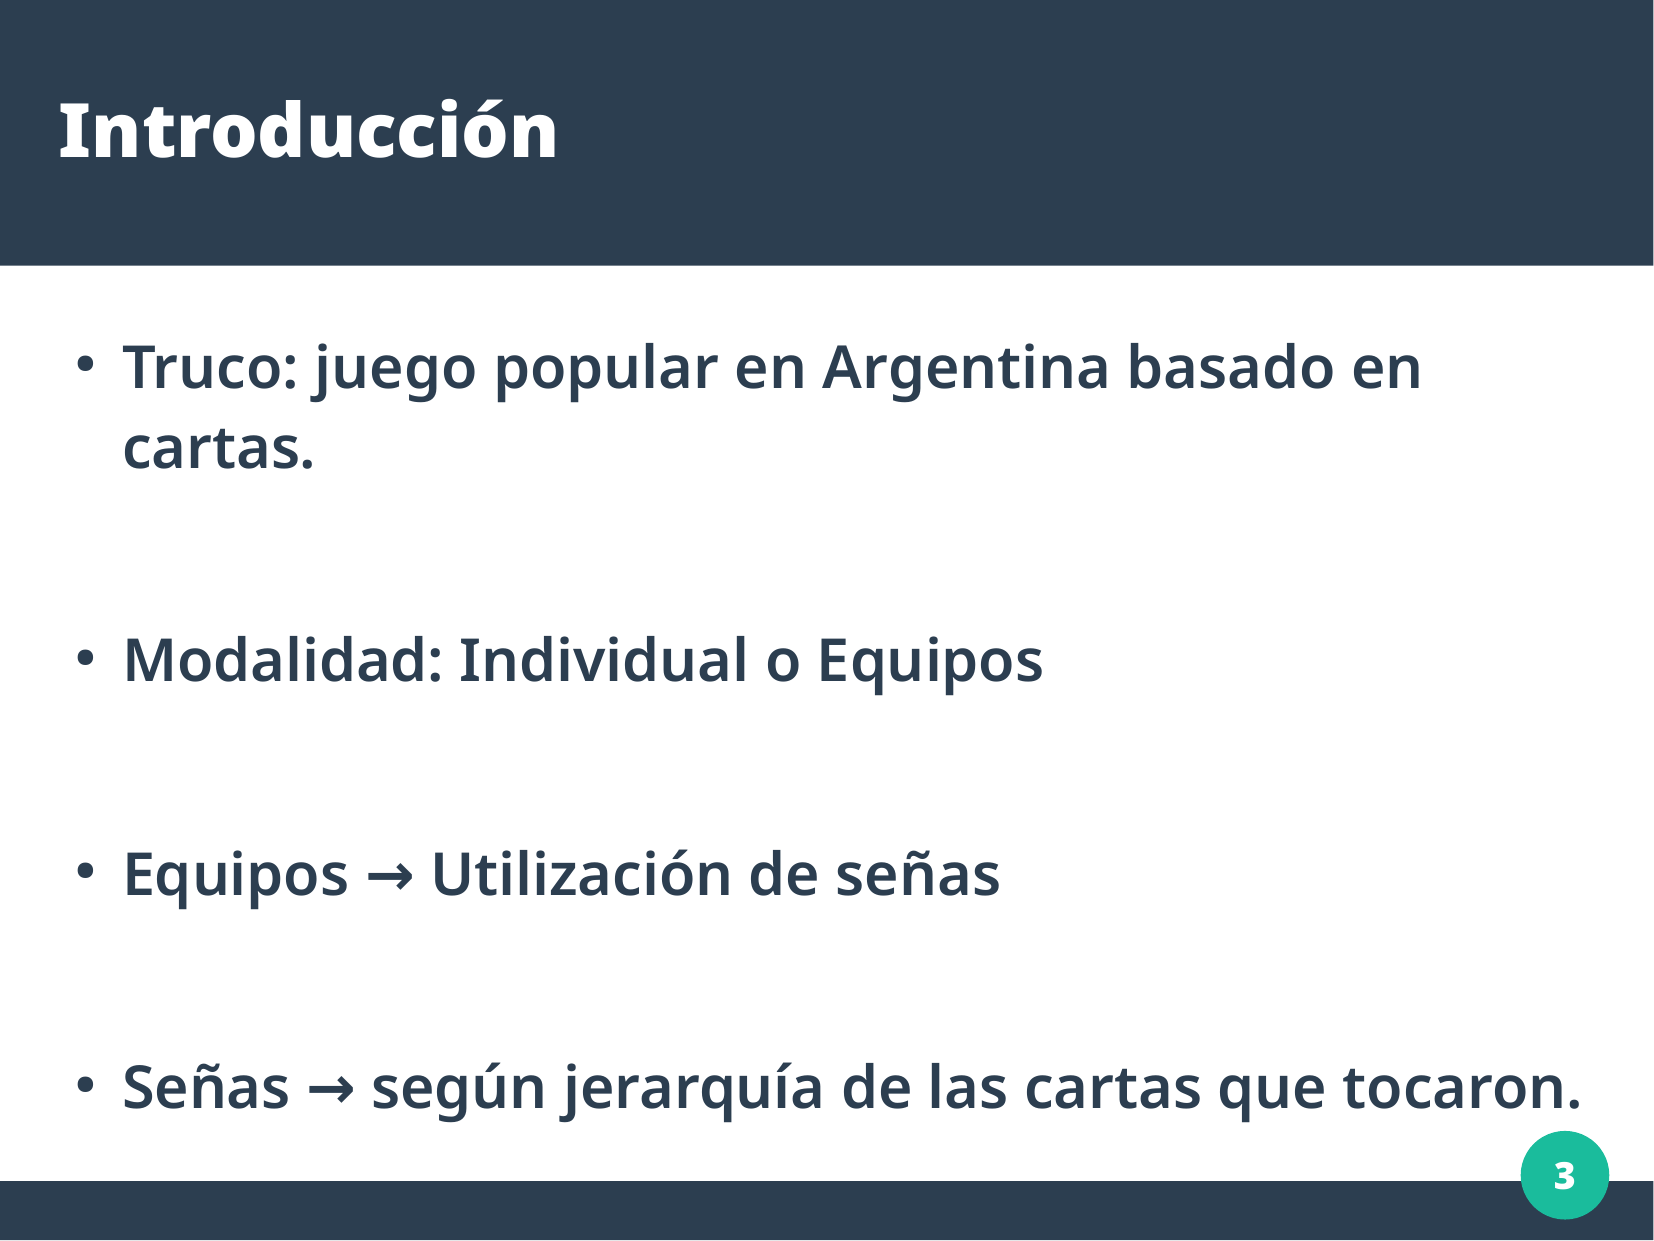

# Introducción
Truco: juego popular en Argentina basado en cartas.
Modalidad: Individual o Equipos
Equipos → Utilización de señas
Señas → según jerarquía de las cartas que tocaron.
3